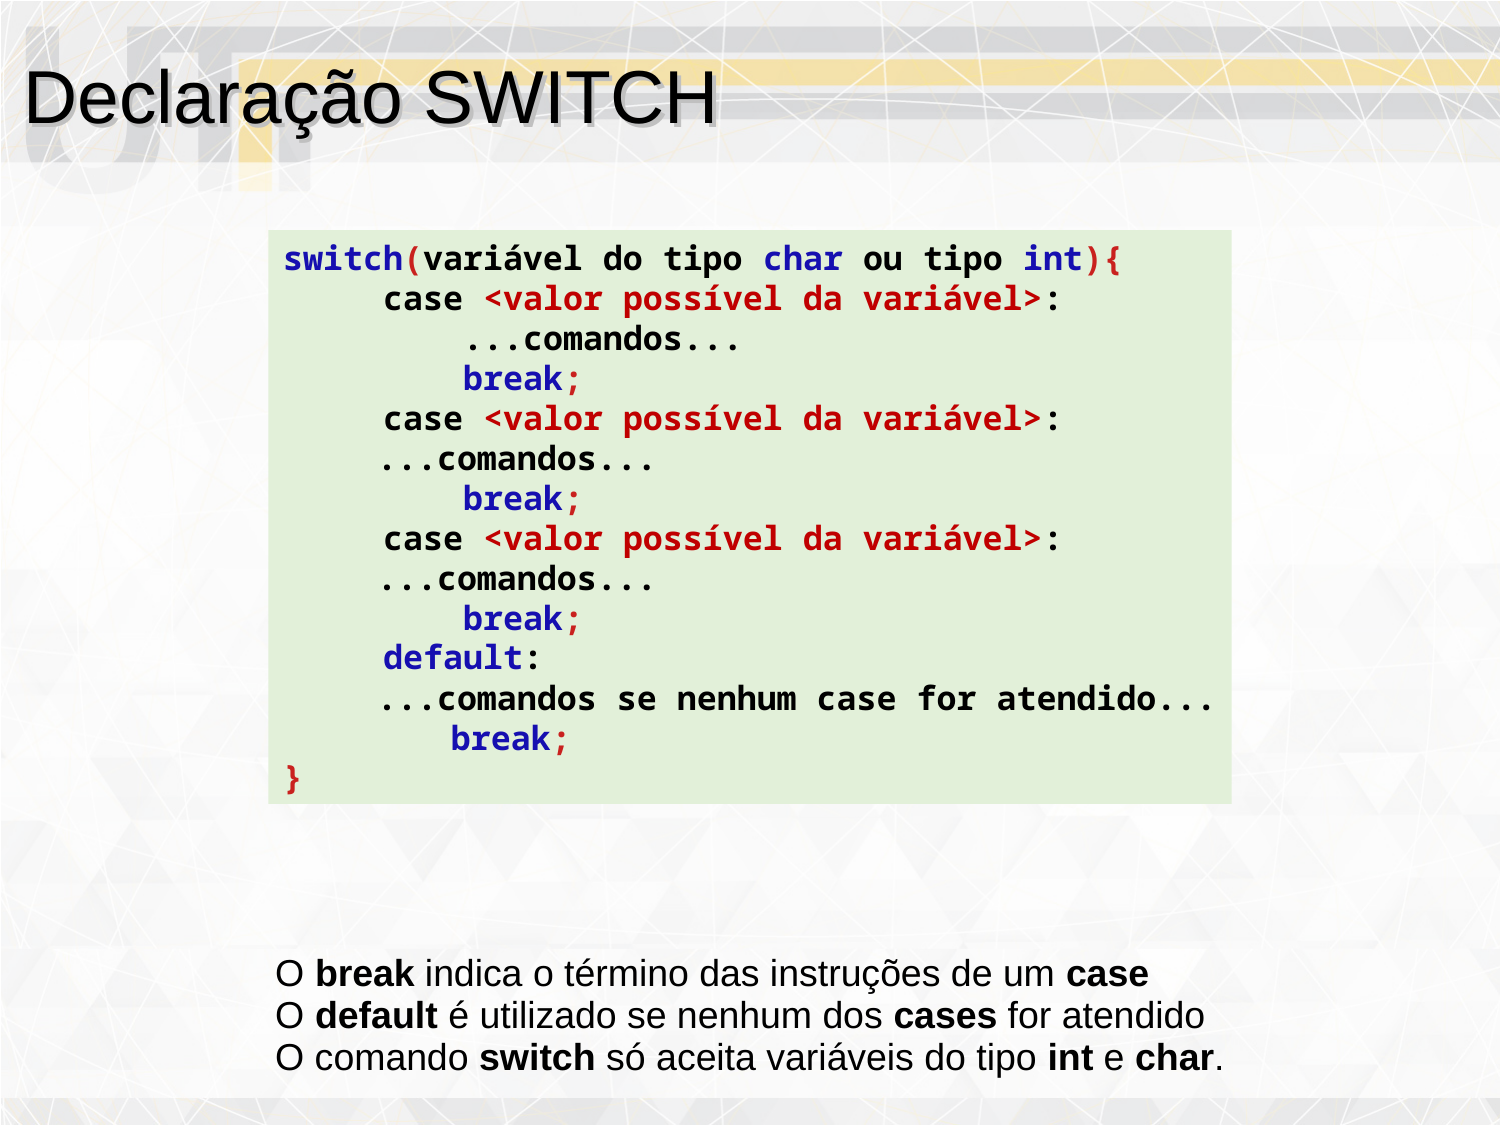

# Declaração SWITCH
switch(variável do tipo char ou tipo int){
 case <valor possível da variável>:
 ...comandos...
 break;
 case <valor possível da variável>:
 	 ...comandos...
 break;
 case <valor possível da variável>:
 	 ...comandos...
 break;
 default:
 	 ...comandos se nenhum case for atendido...
	 	 break;
}
O break indica o término das instruções de um case
O default é utilizado se nenhum dos cases for atendido
O comando switch só aceita variáveis do tipo int e char.